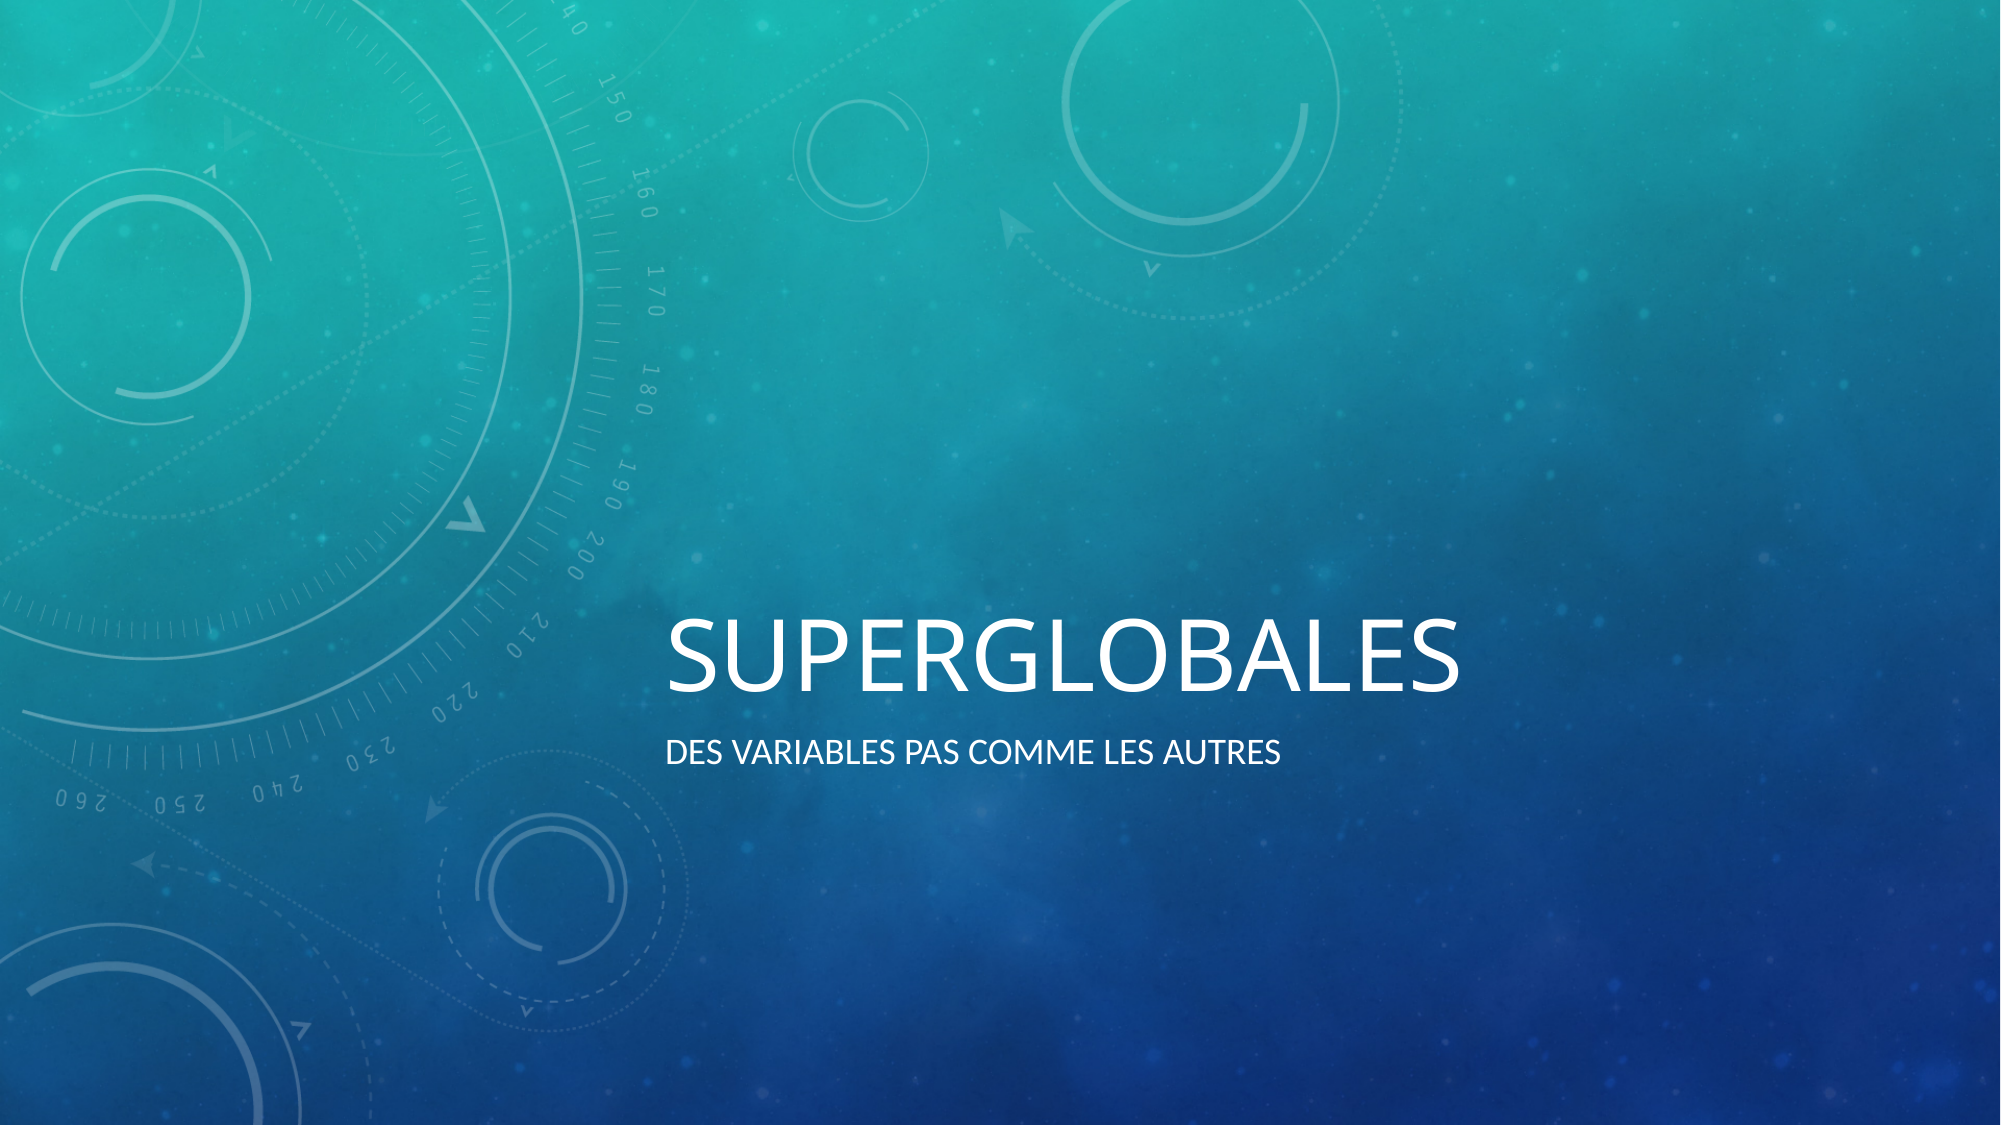

# Superglobales
Des variables pas comme les autres